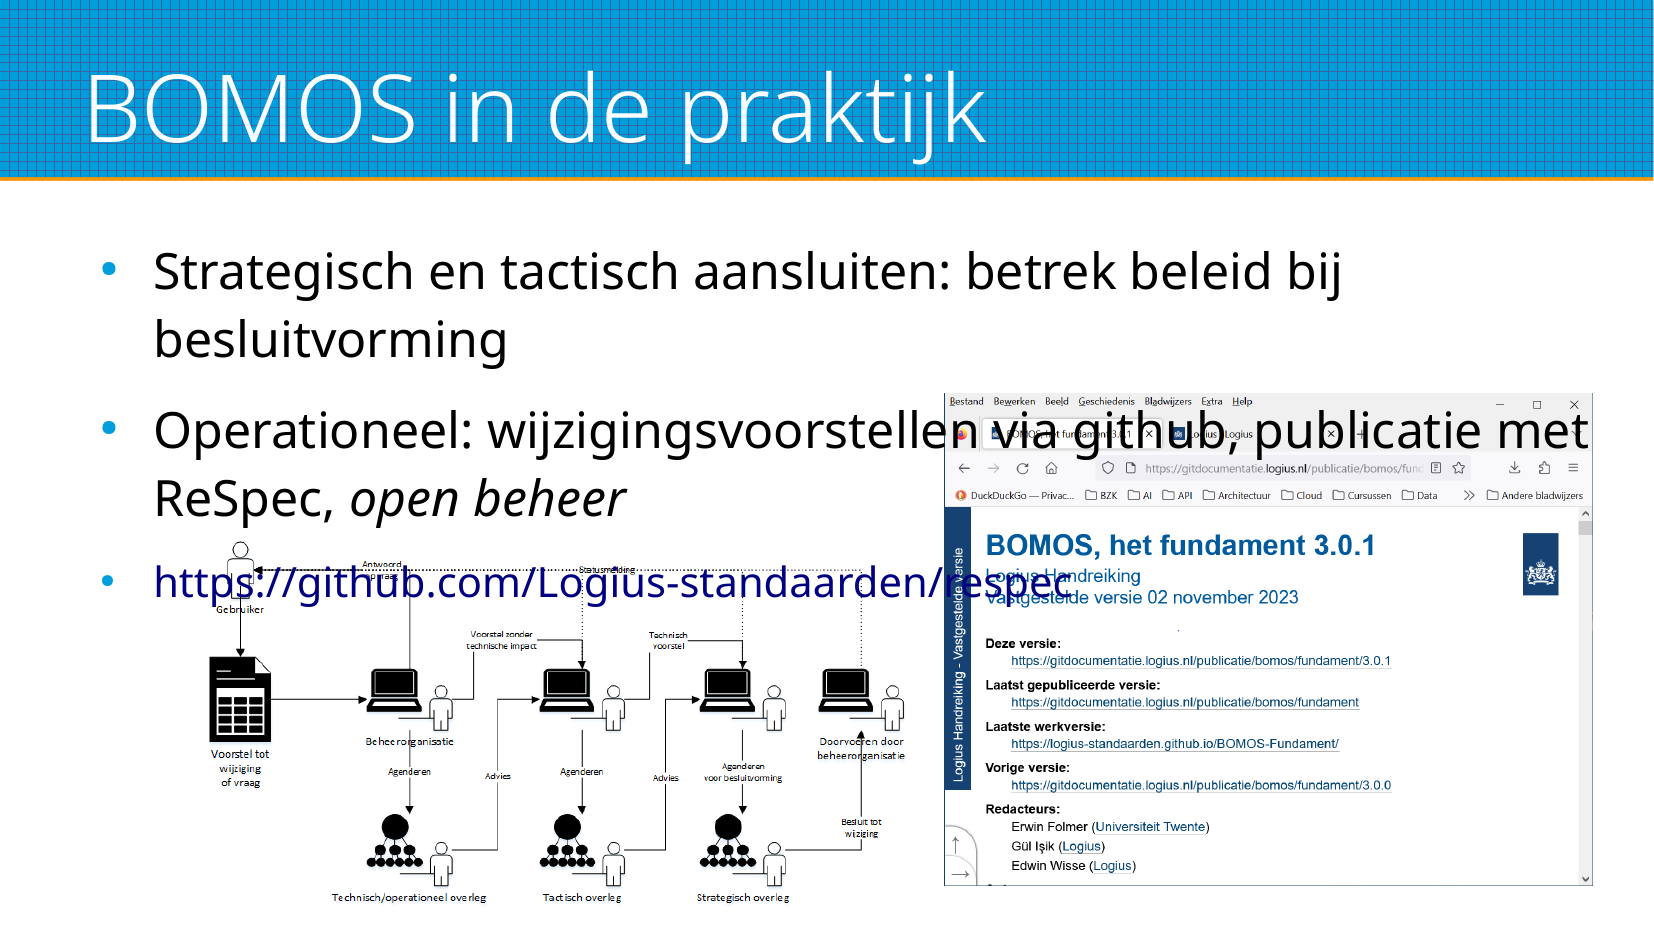

# BOMOS in de praktijk
Strategisch en tactisch aansluiten: betrek beleid bij besluitvorming
Operationeel: wijzigingsvoorstellen via github, publicatie met ReSpec, open beheer
https://github.com/Logius-standaarden/respec